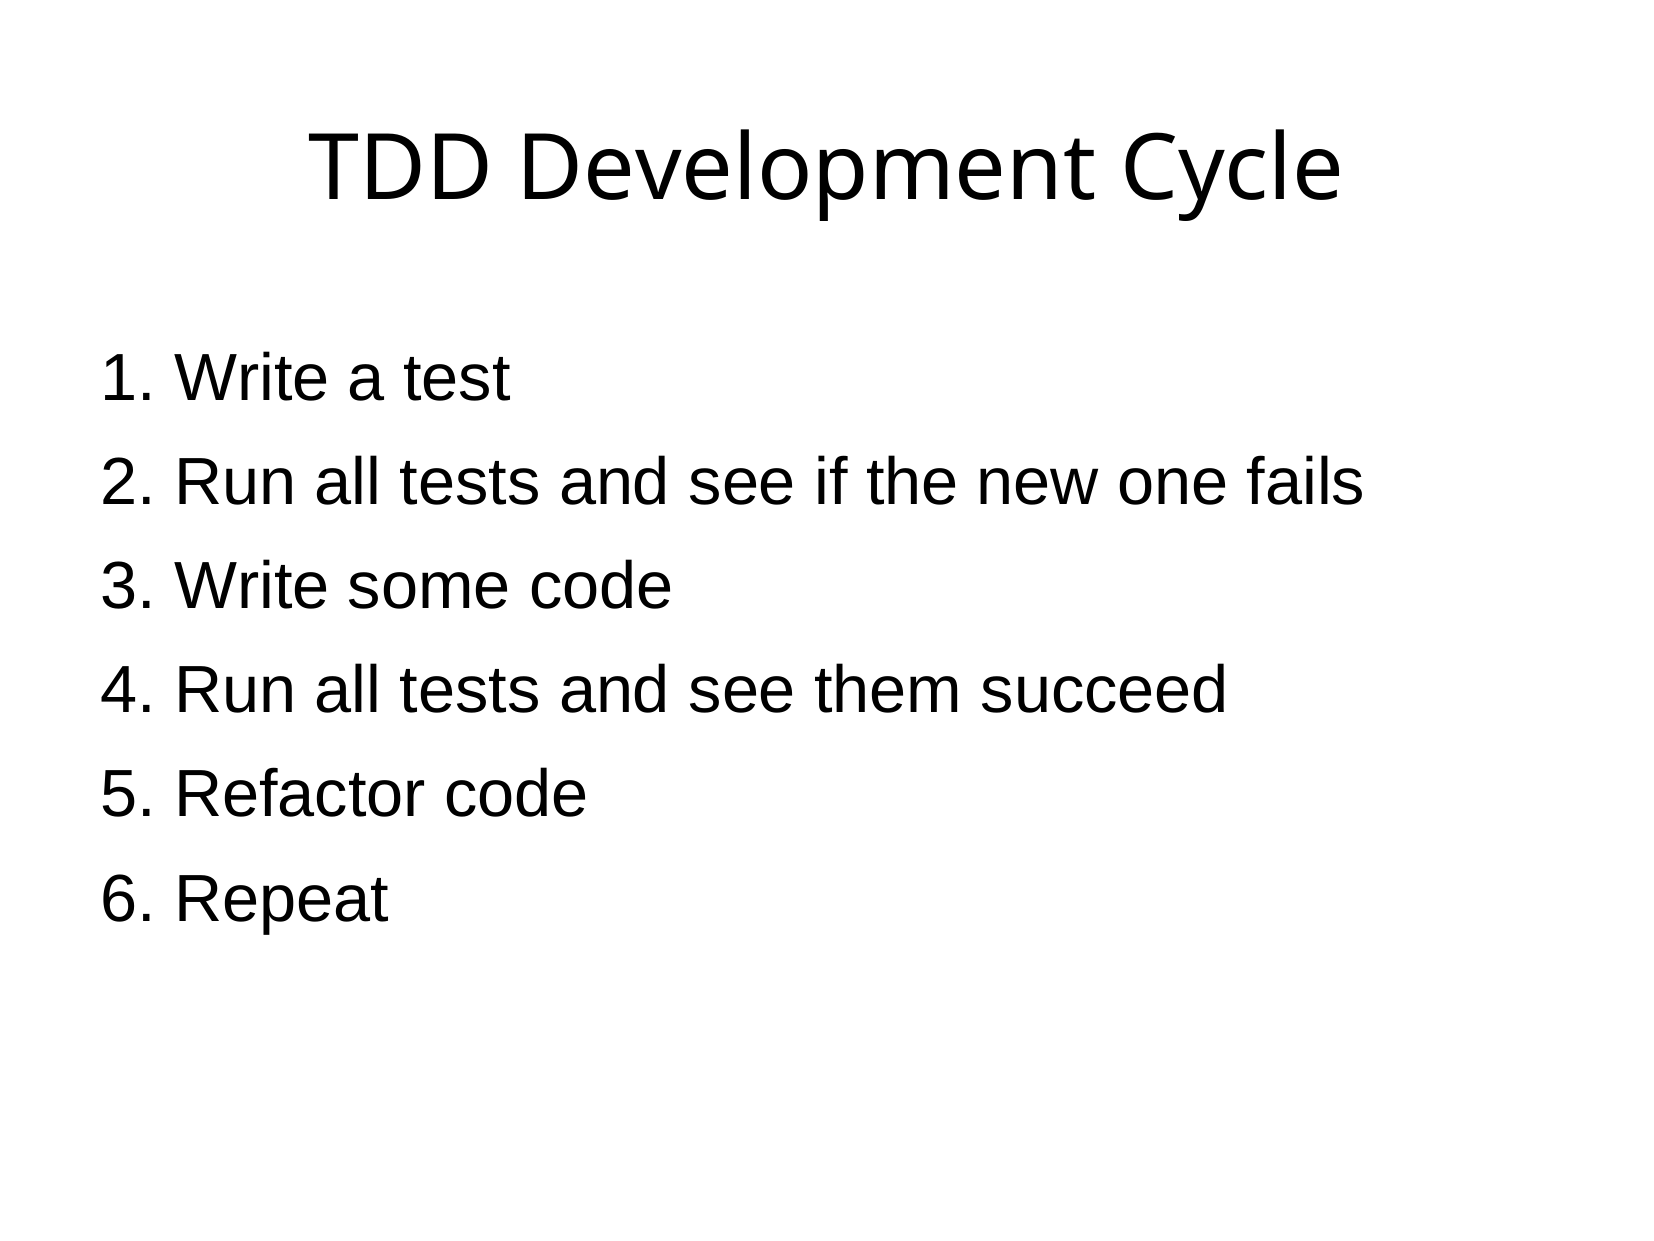

# TDD Development Cycle
 Write a test
 Run all tests and see if the new one fails
 Write some code
 Run all tests and see them succeed
 Refactor code
 Repeat